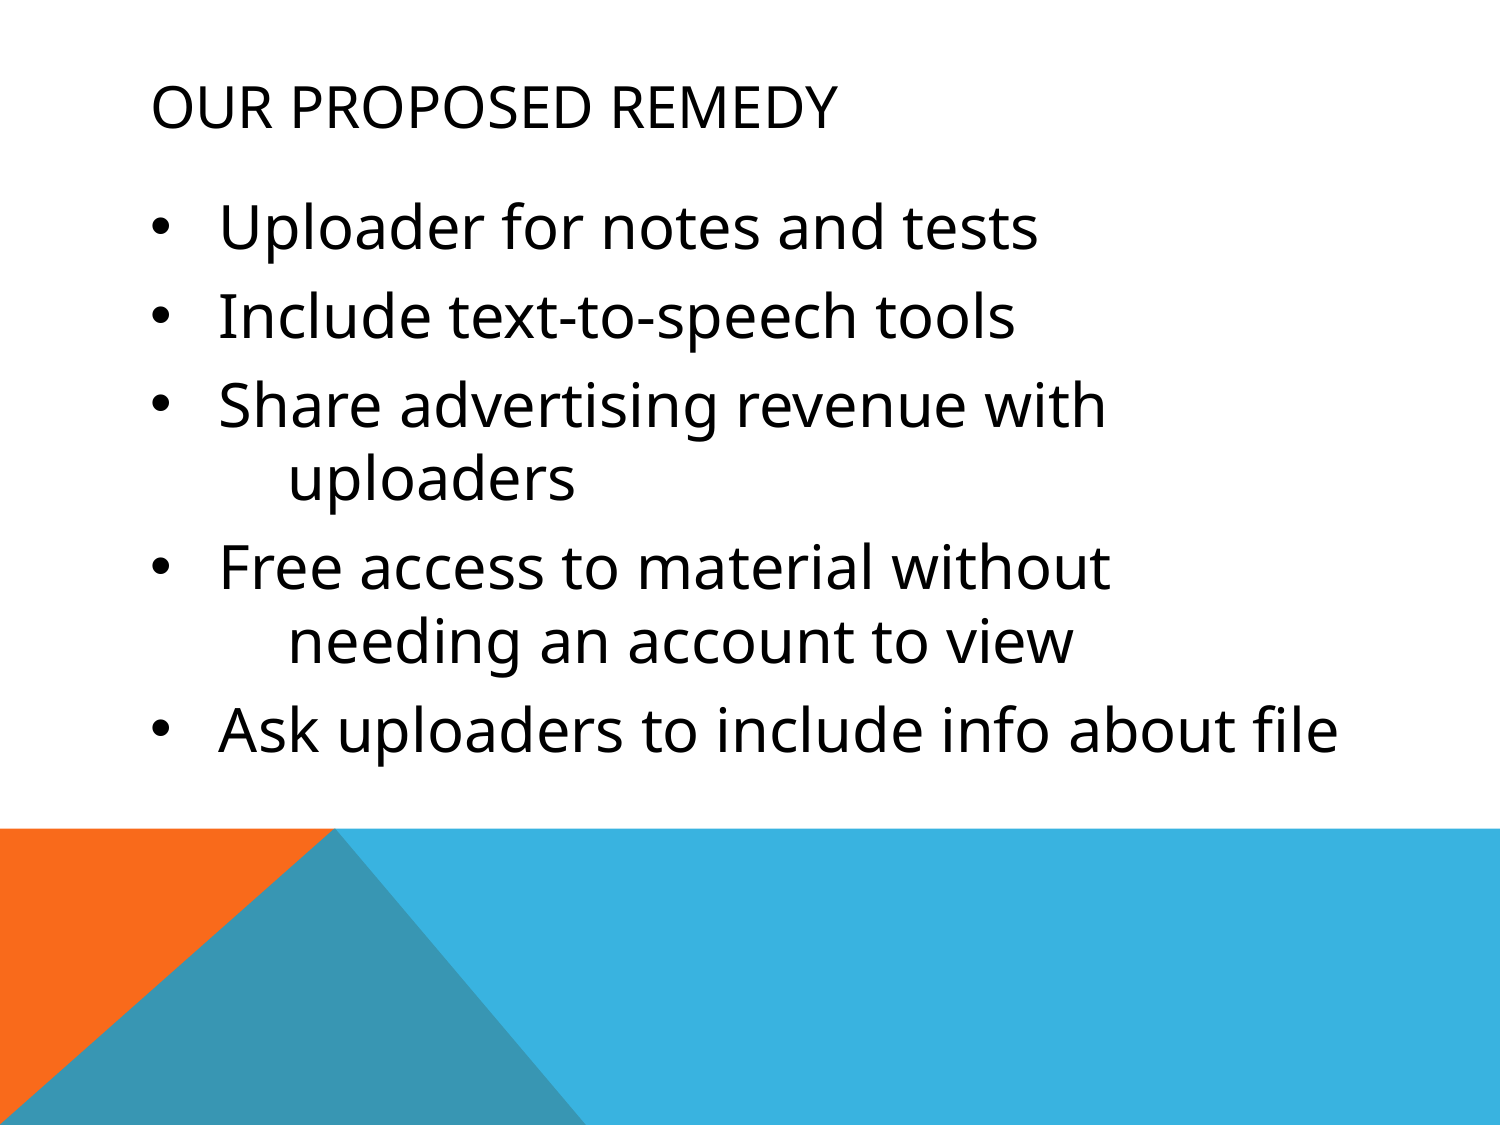

# Our Proposed Remedy
Uploader for notes and tests
Include text-to-speech tools
Share advertising revenue with uploaders
Free access to material without needing an account to view
Ask uploaders to include info about file